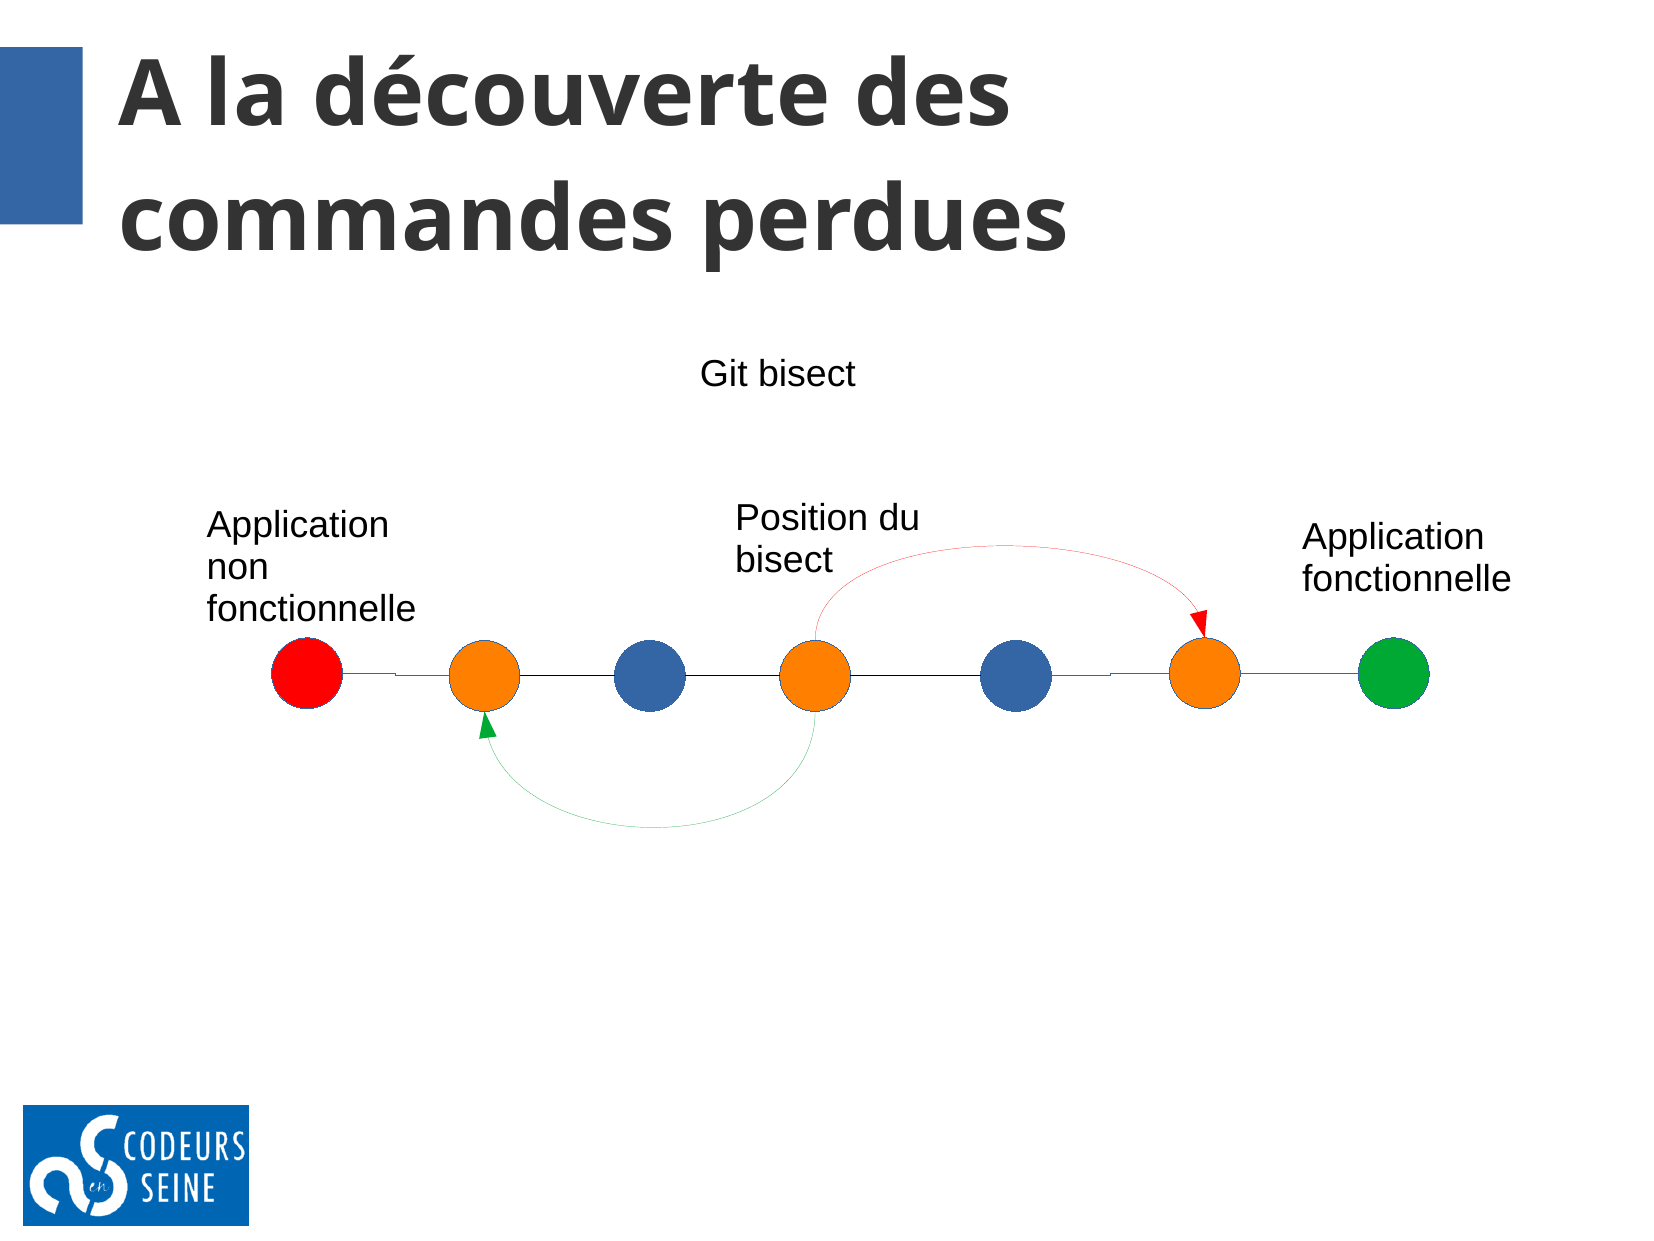

# A la découverte des commandes perdues
Git bisect
Position du bisect
Application non fonctionnelle
Application fonctionnelle